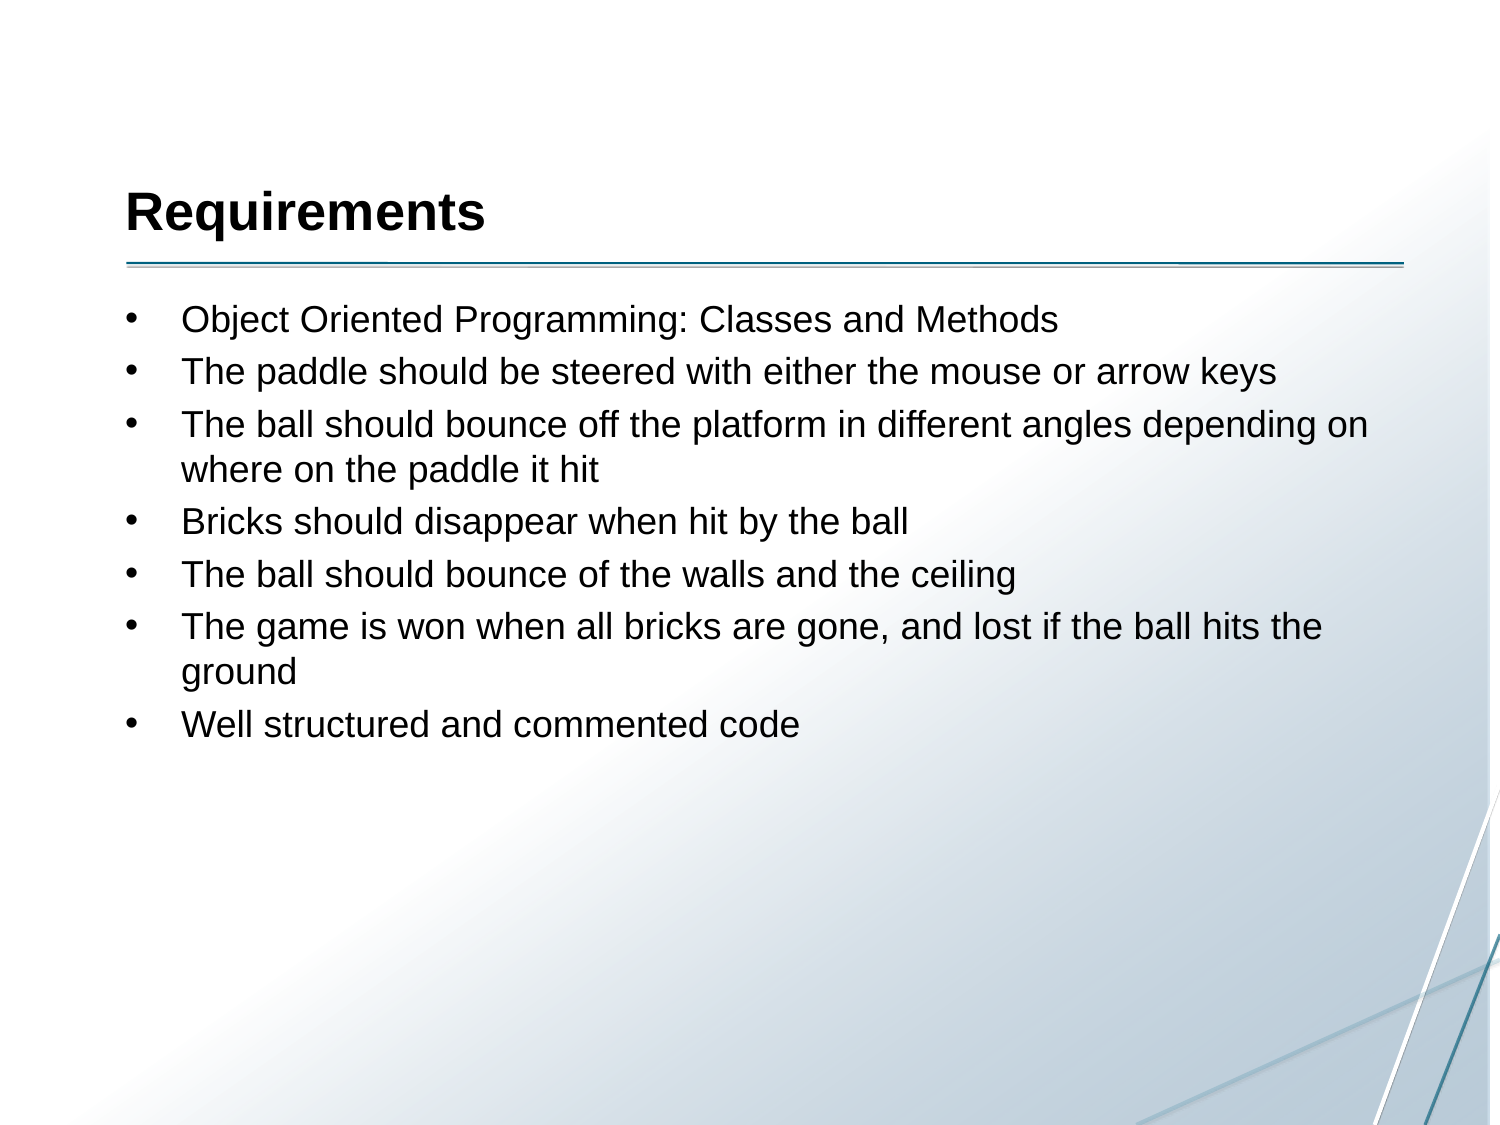

# Requirements
Object Oriented Programming: Classes and Methods
The paddle should be steered with either the mouse or arrow keys
The ball should bounce off the platform in different angles depending on where on the paddle it hit
Bricks should disappear when hit by the ball
The ball should bounce of the walls and the ceiling
The game is won when all bricks are gone, and lost if the ball hits the ground
Well structured and commented code